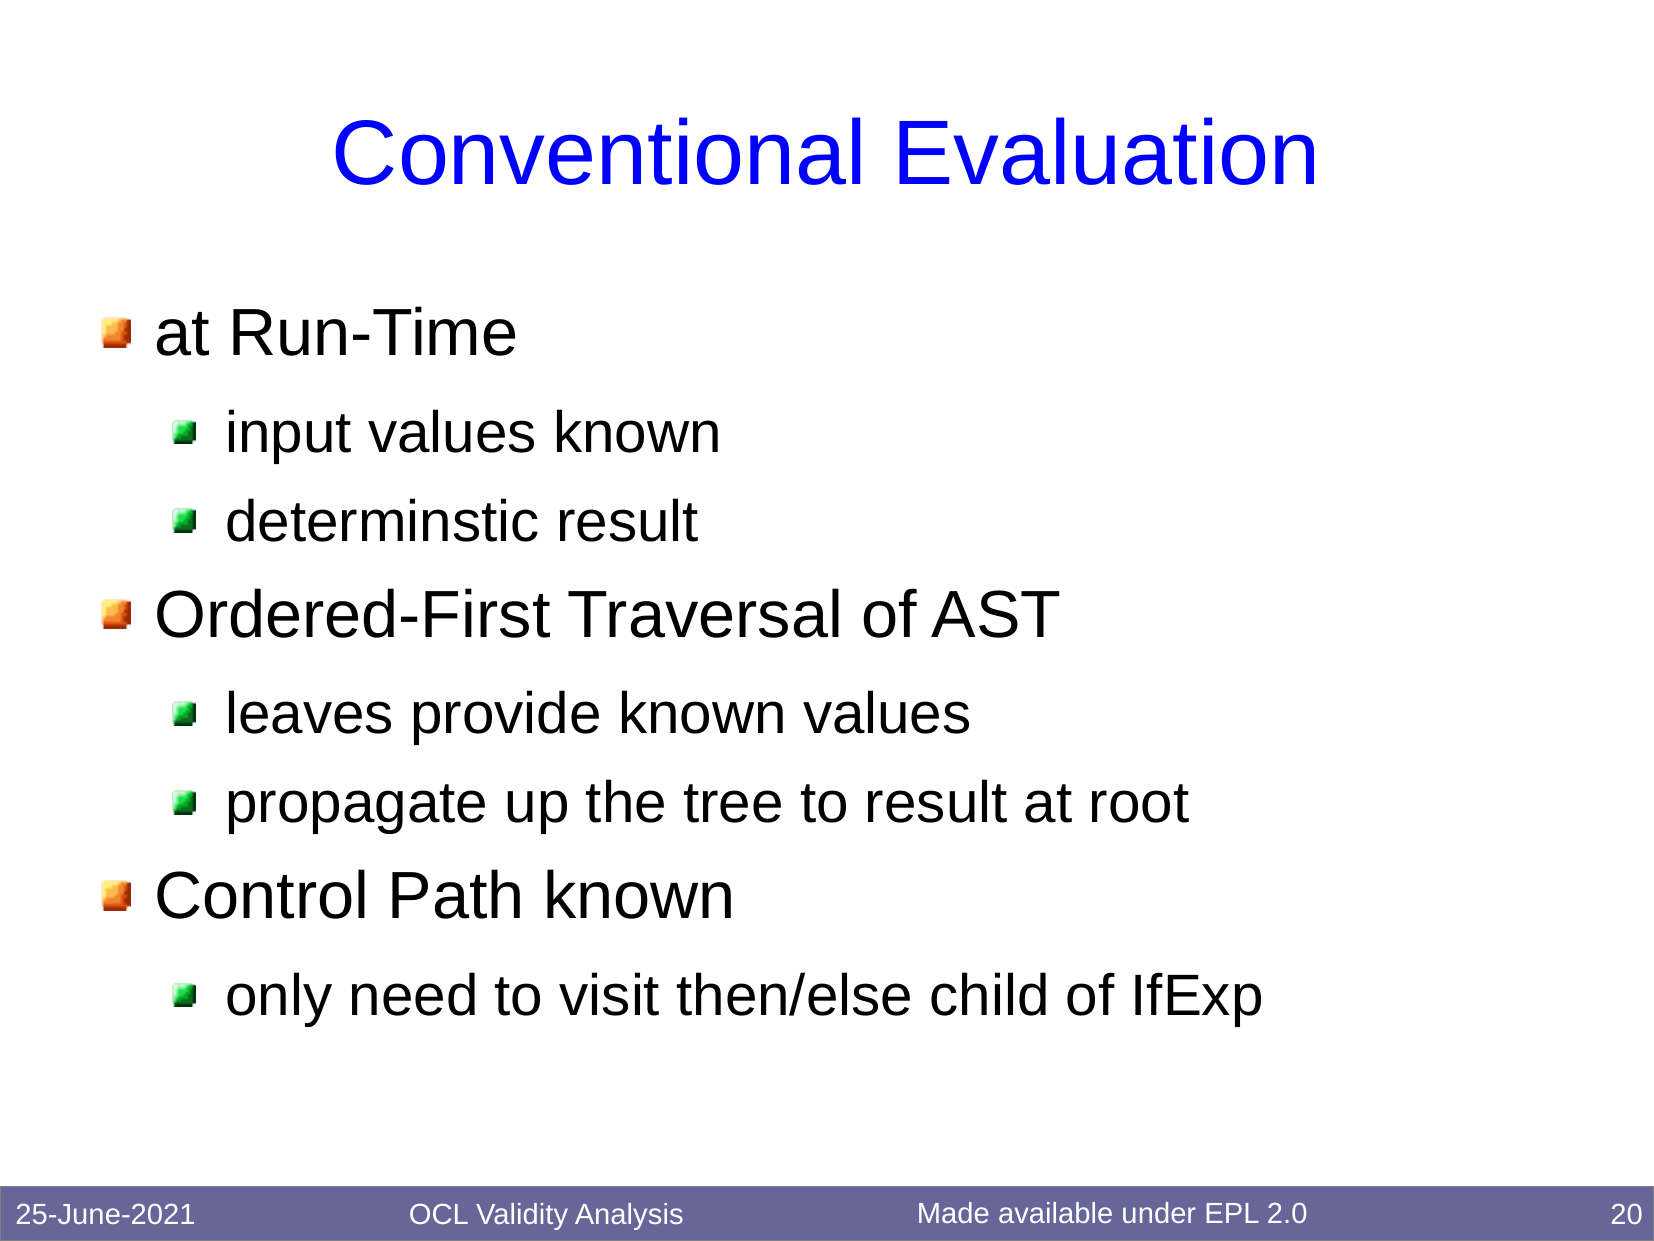

# Conventional Evaluation
at Run-Time
input values known
determinstic result
Ordered-First Traversal of AST
leaves provide known values
propagate up the tree to result at root
Control Path known
only need to visit then/else child of IfExp
25-June-2021
OCL Validity Analysis
20